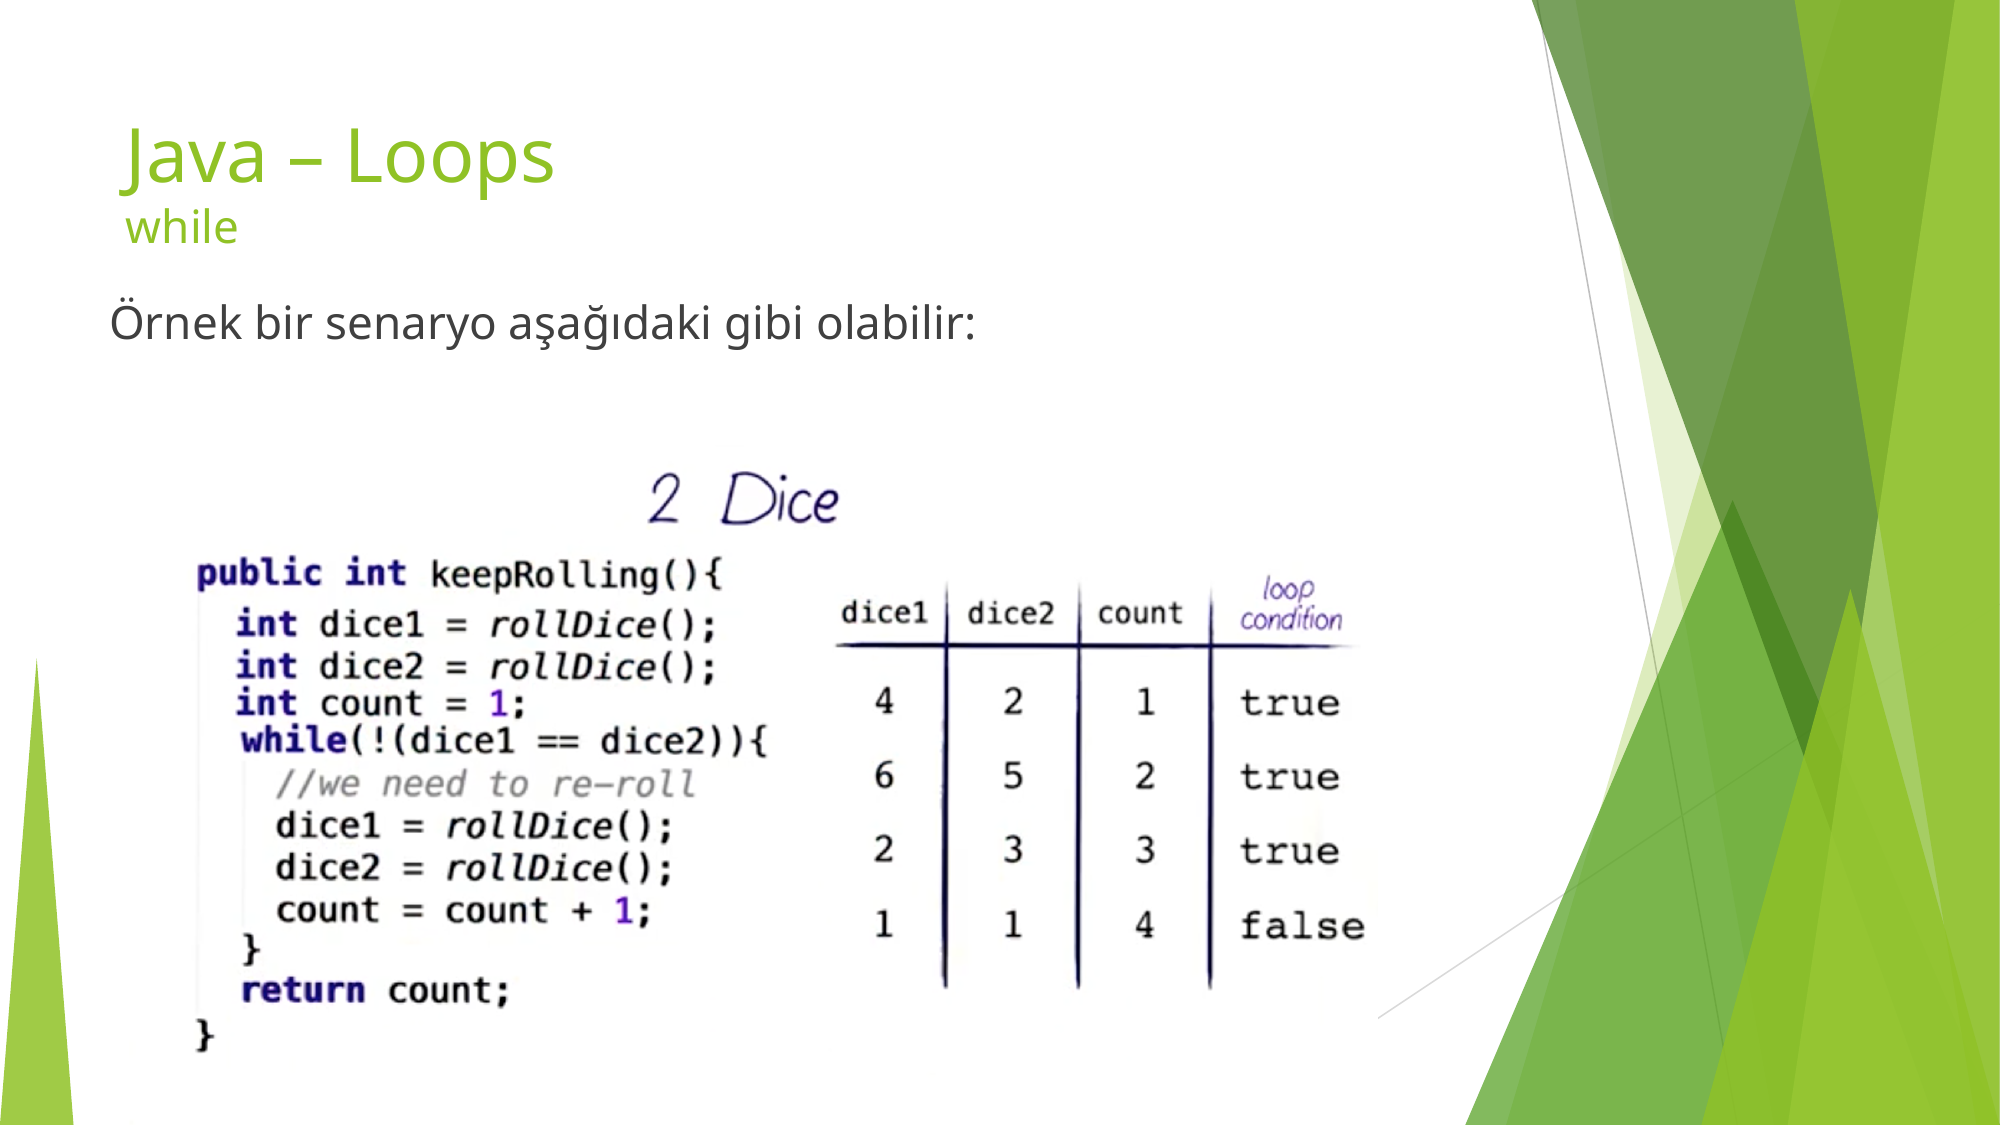

# Java – Loops while
Örnek bir senaryo aşağıdaki gibi olabilir: